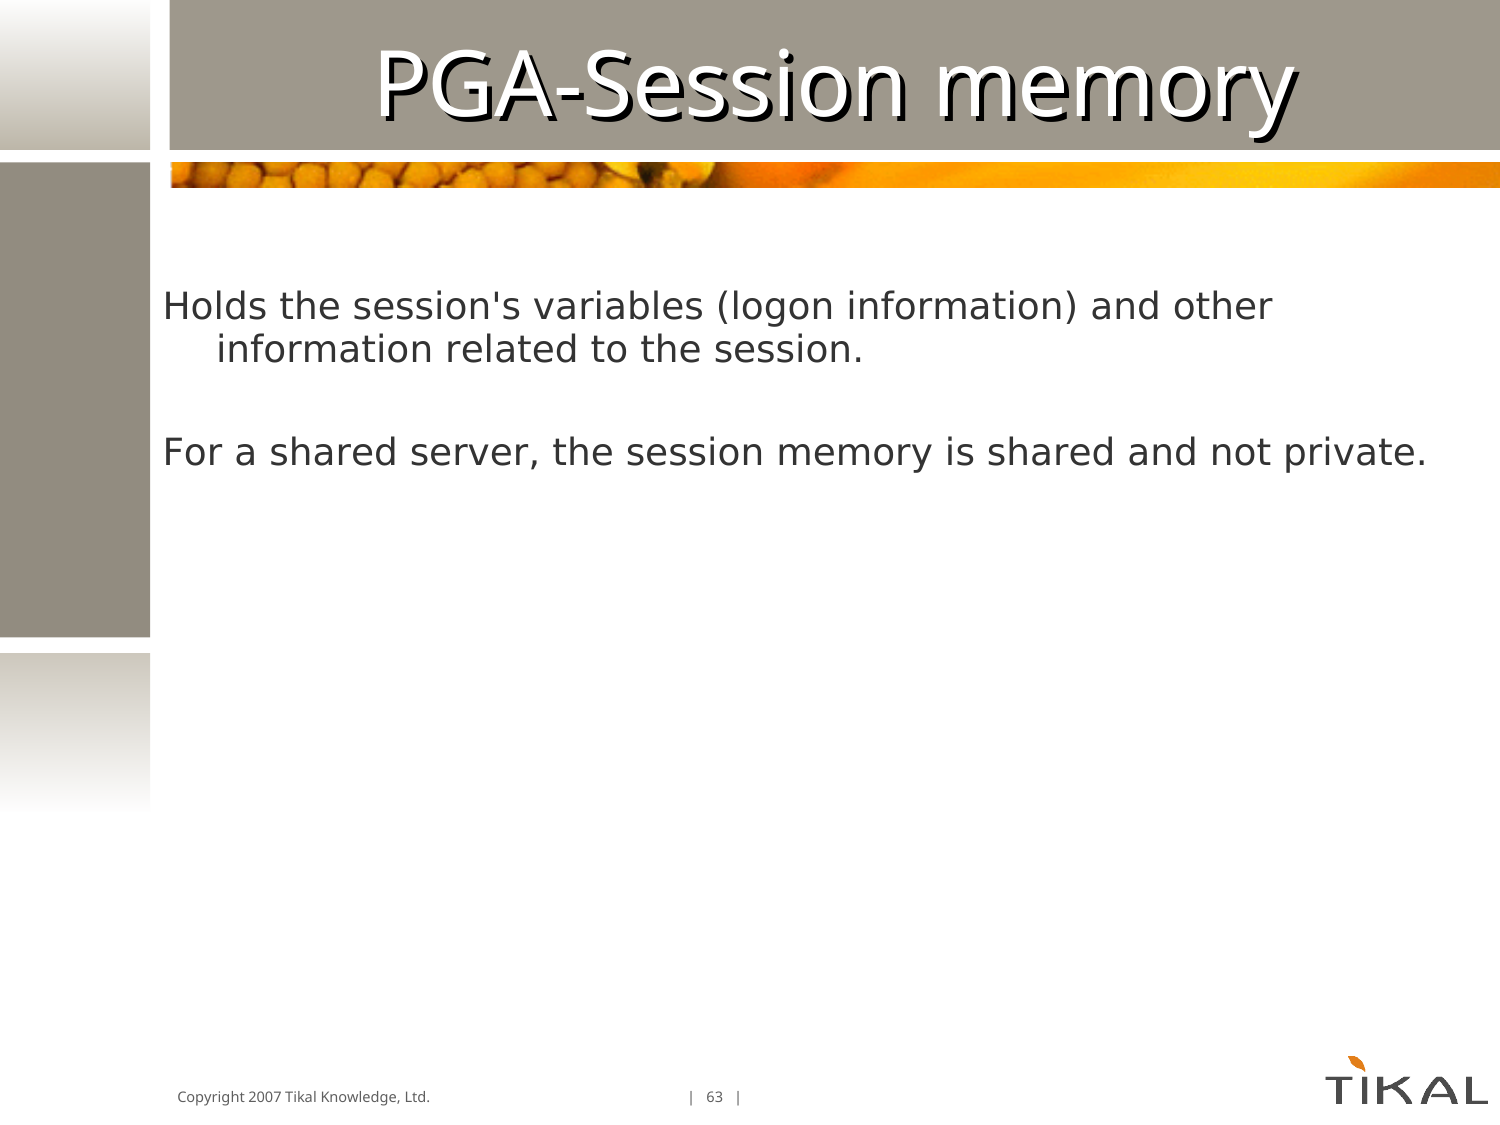

# PGA-Session memory
Holds the session's variables (logon information) and other information related to the session.
For a shared server, the session memory is shared and not private.